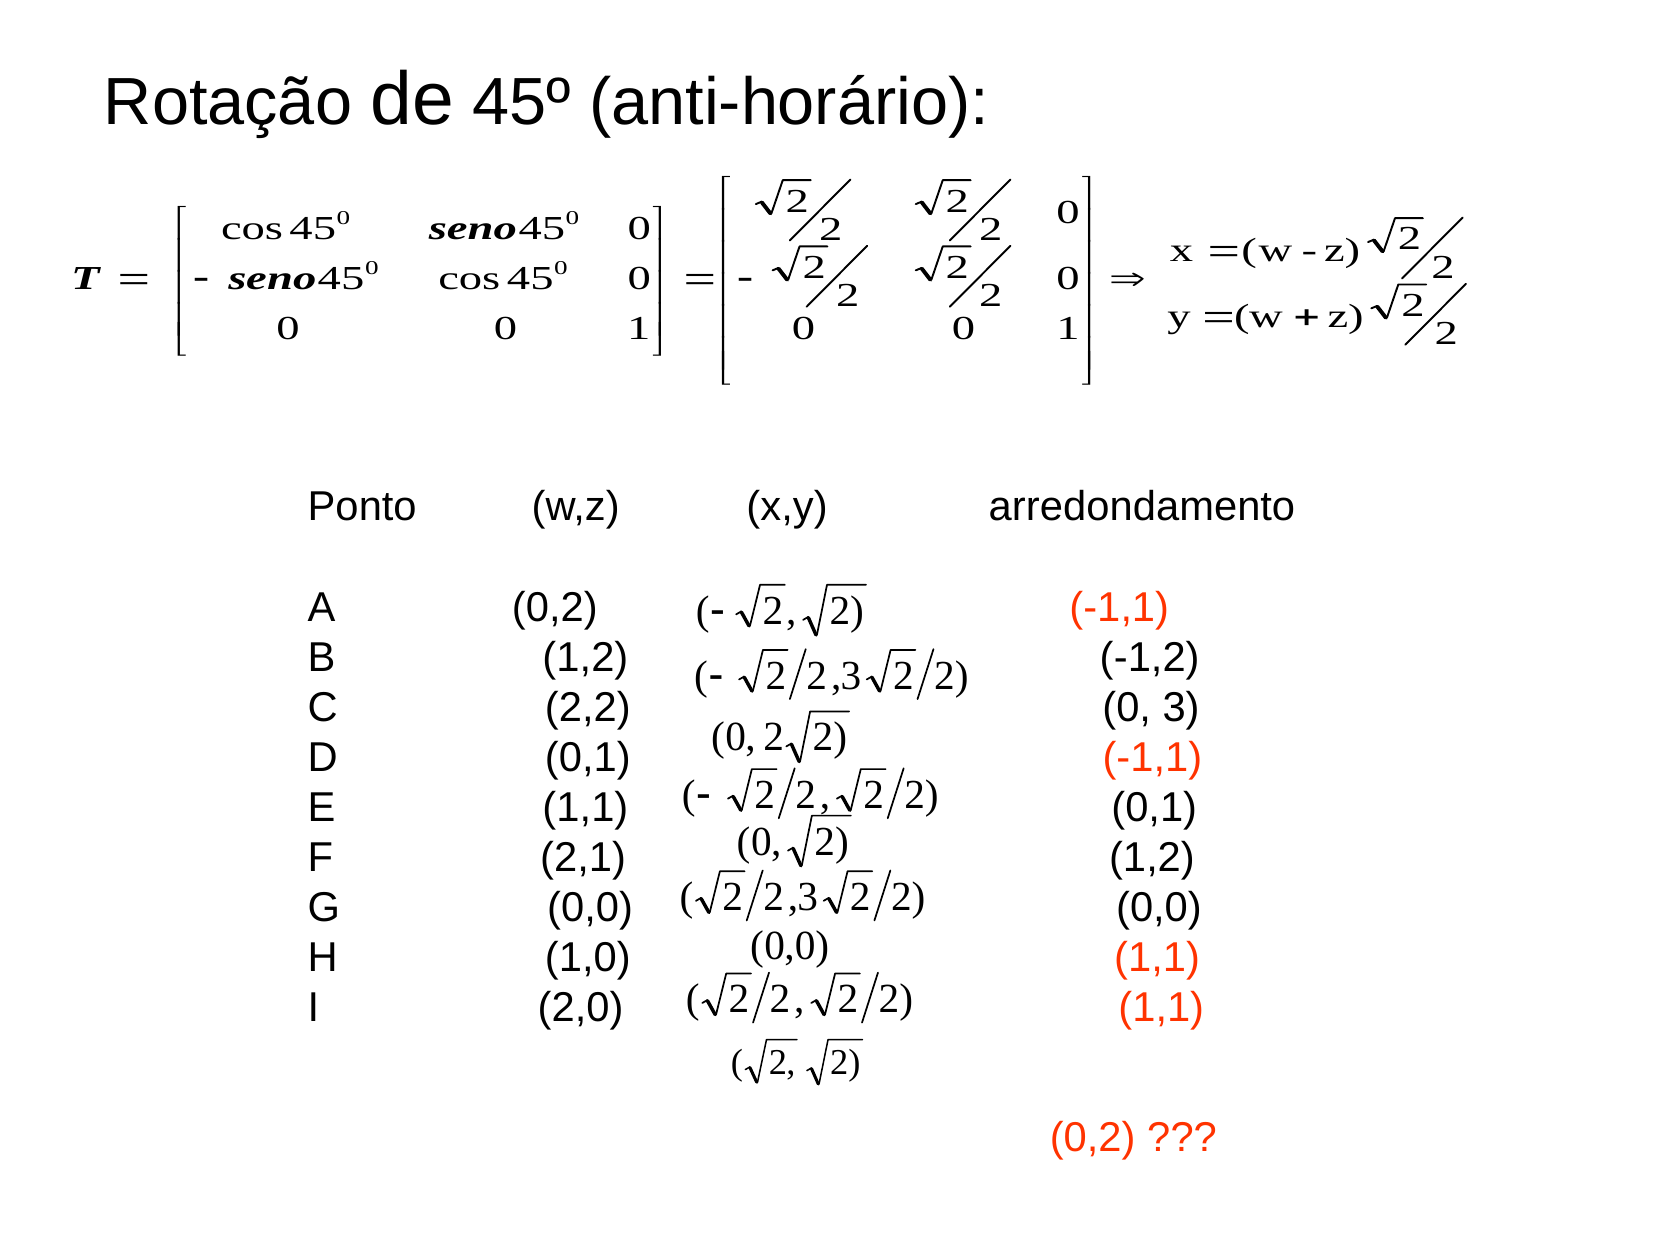

Rotação de 45º (anti-horário):
Ponto (w,z) (x,y) arredondamento
A 	 (0,2) (-1,1)
B (1,2) (-1,2)
C (2,2) (0, 3)
D (0,1) (-1,1)
E (1,1) (0,1)
F (2,1) (1,2)
G (0,0) (0,0)
H (1,0) (1,1)
I (2,0) (1,1)
(0,2) ???